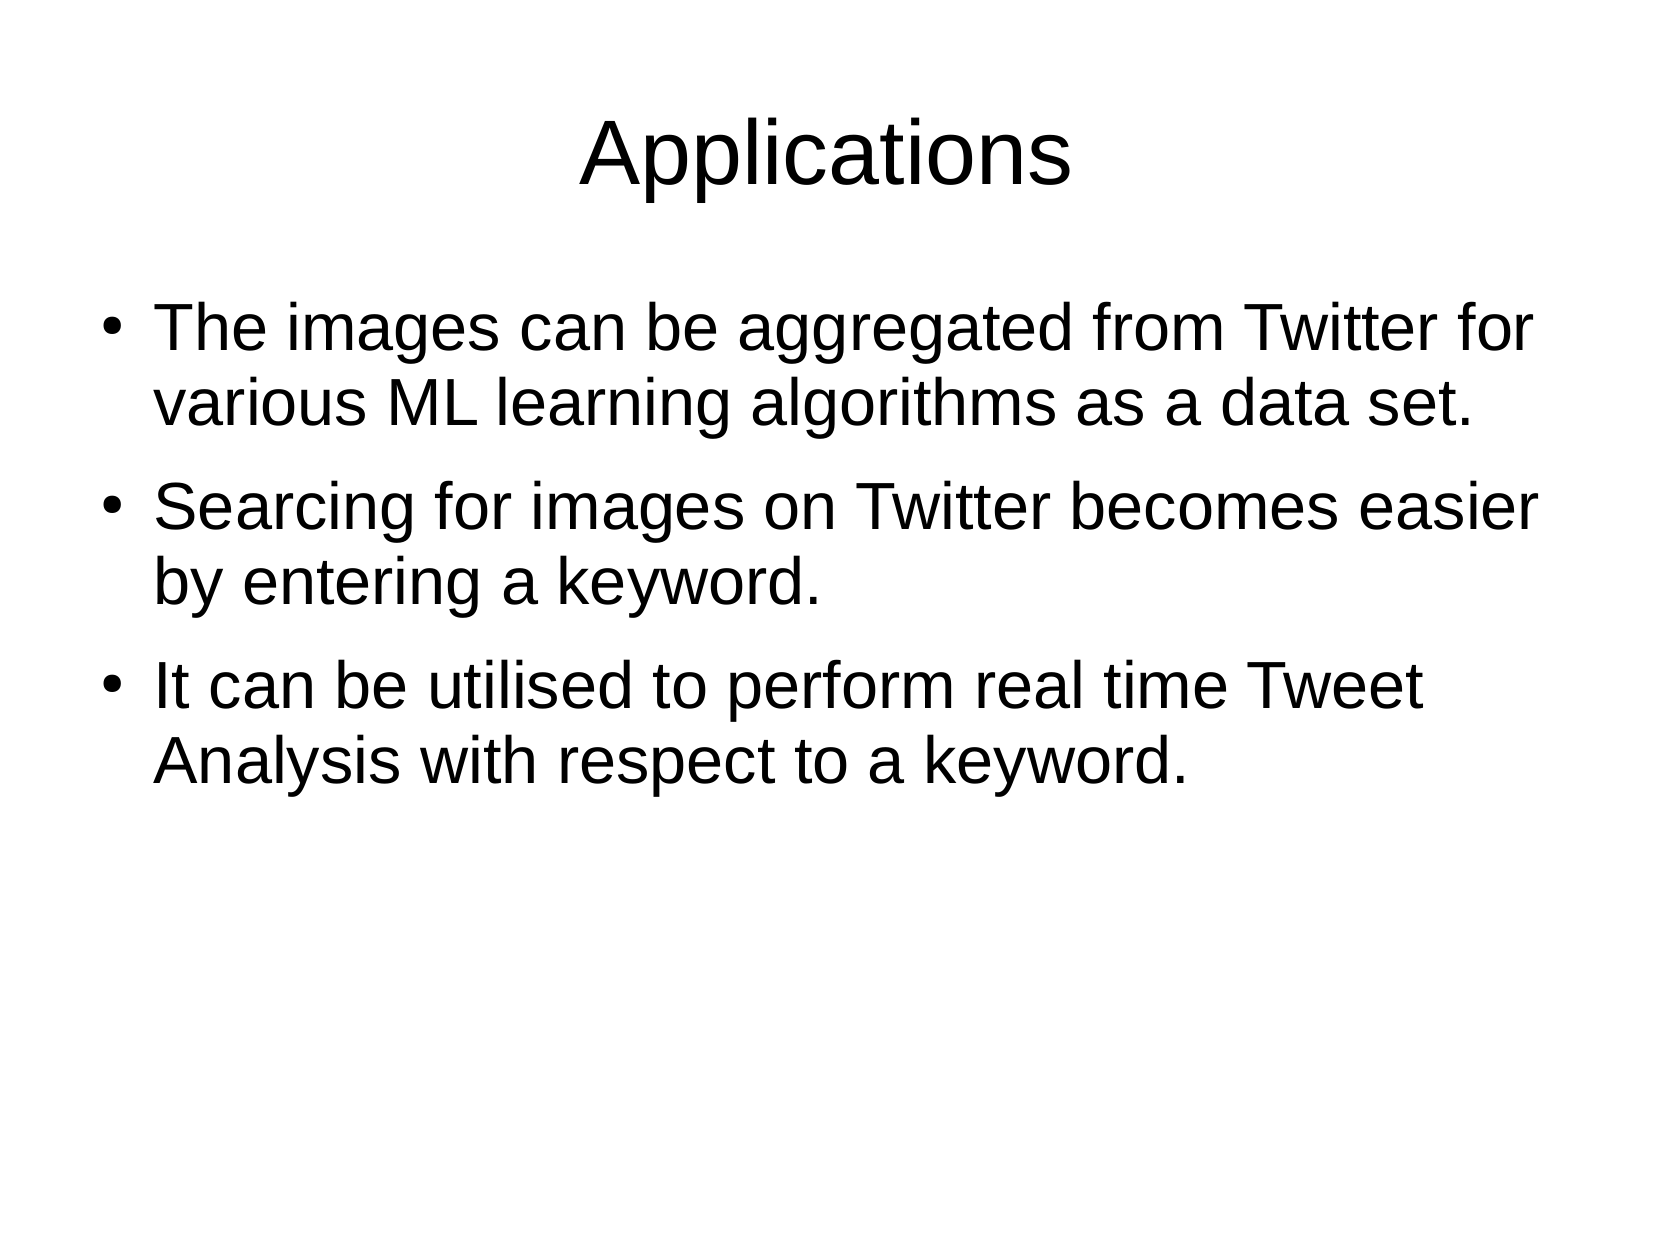

# Applications
The images can be aggregated from Twitter for various ML learning algorithms as a data set.
Searcing for images on Twitter becomes easier by entering a keyword.
It can be utilised to perform real time Tweet Analysis with respect to a keyword.